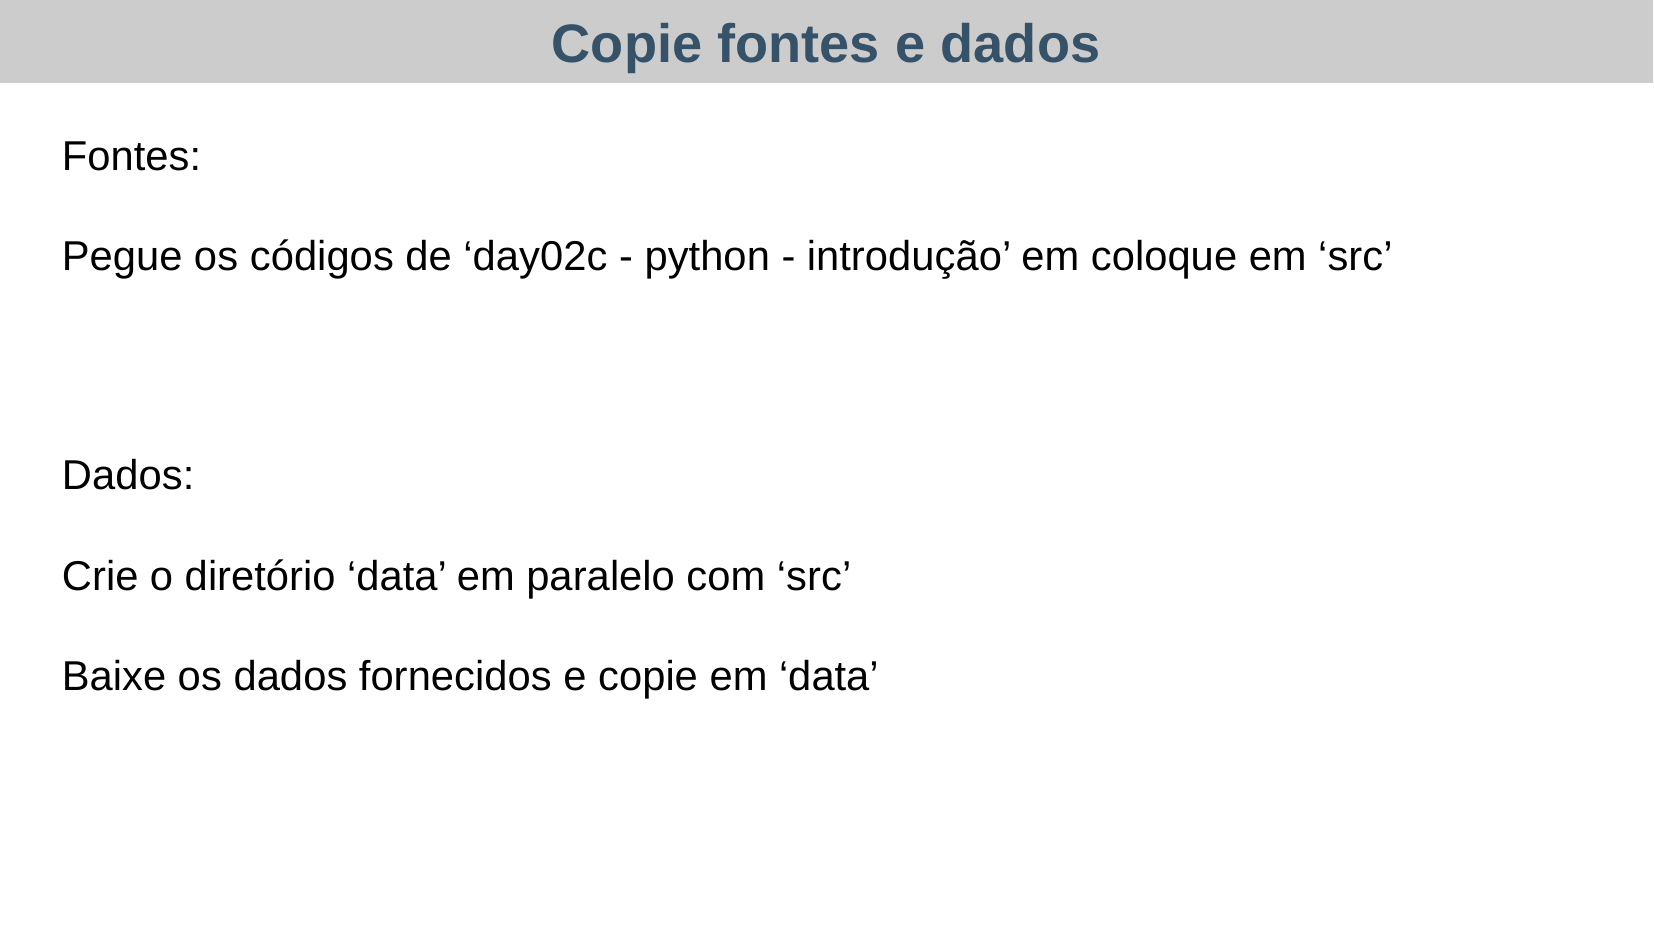

Copie fontes e dados
Fontes:
Pegue os códigos de ‘day02c - python - introdução’ em coloque em ‘src’
Dados:
Crie o diretório ‘data’ em paralelo com ‘src’
Baixe os dados fornecidos e copie em ‘data’